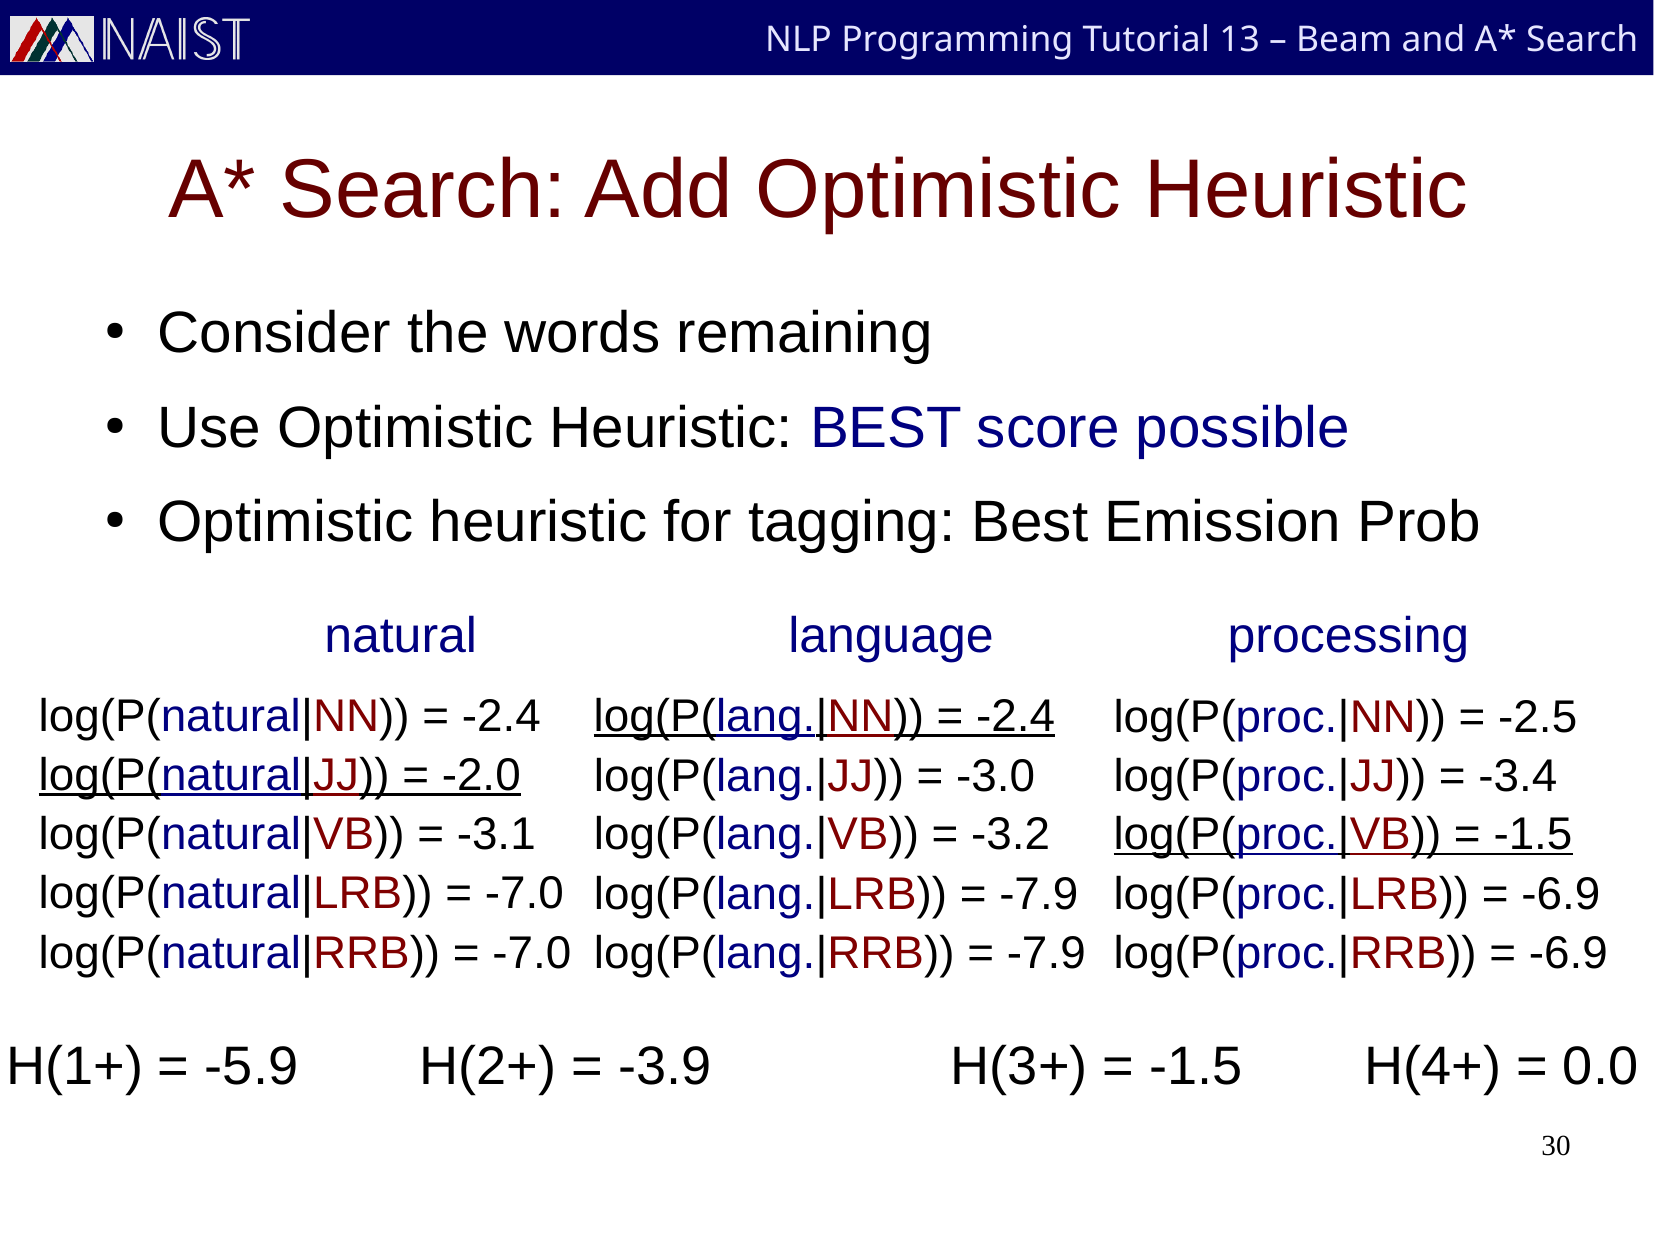

# A* Search: Add Optimistic Heuristic
Consider the words remaining
Use Optimistic Heuristic: BEST score possible
Optimistic heuristic for tagging: Best Emission Prob
natural 		 		 language 	 processing
log(P(natural|NN)) = -2.4
log(P(lang.|NN)) = -2.4
log(P(proc.|NN)) = -2.5
log(P(natural|JJ)) = -2.0
log(P(lang.|JJ)) = -3.0
log(P(proc.|JJ)) = -3.4
log(P(natural|VB)) = -3.1
log(P(lang.|VB)) = -3.2
log(P(proc.|VB)) = -1.5
log(P(natural|LRB)) = -7.0
log(P(lang.|LRB)) = -7.9
log(P(proc.|LRB)) = -6.9
log(P(natural|RRB)) = -7.0
log(P(lang.|RRB)) = -7.9
log(P(proc.|RRB)) = -6.9
H(1+) = -5.9
H(2+) = -3.9
H(3+) = -1.5
H(4+) = 0.0
30